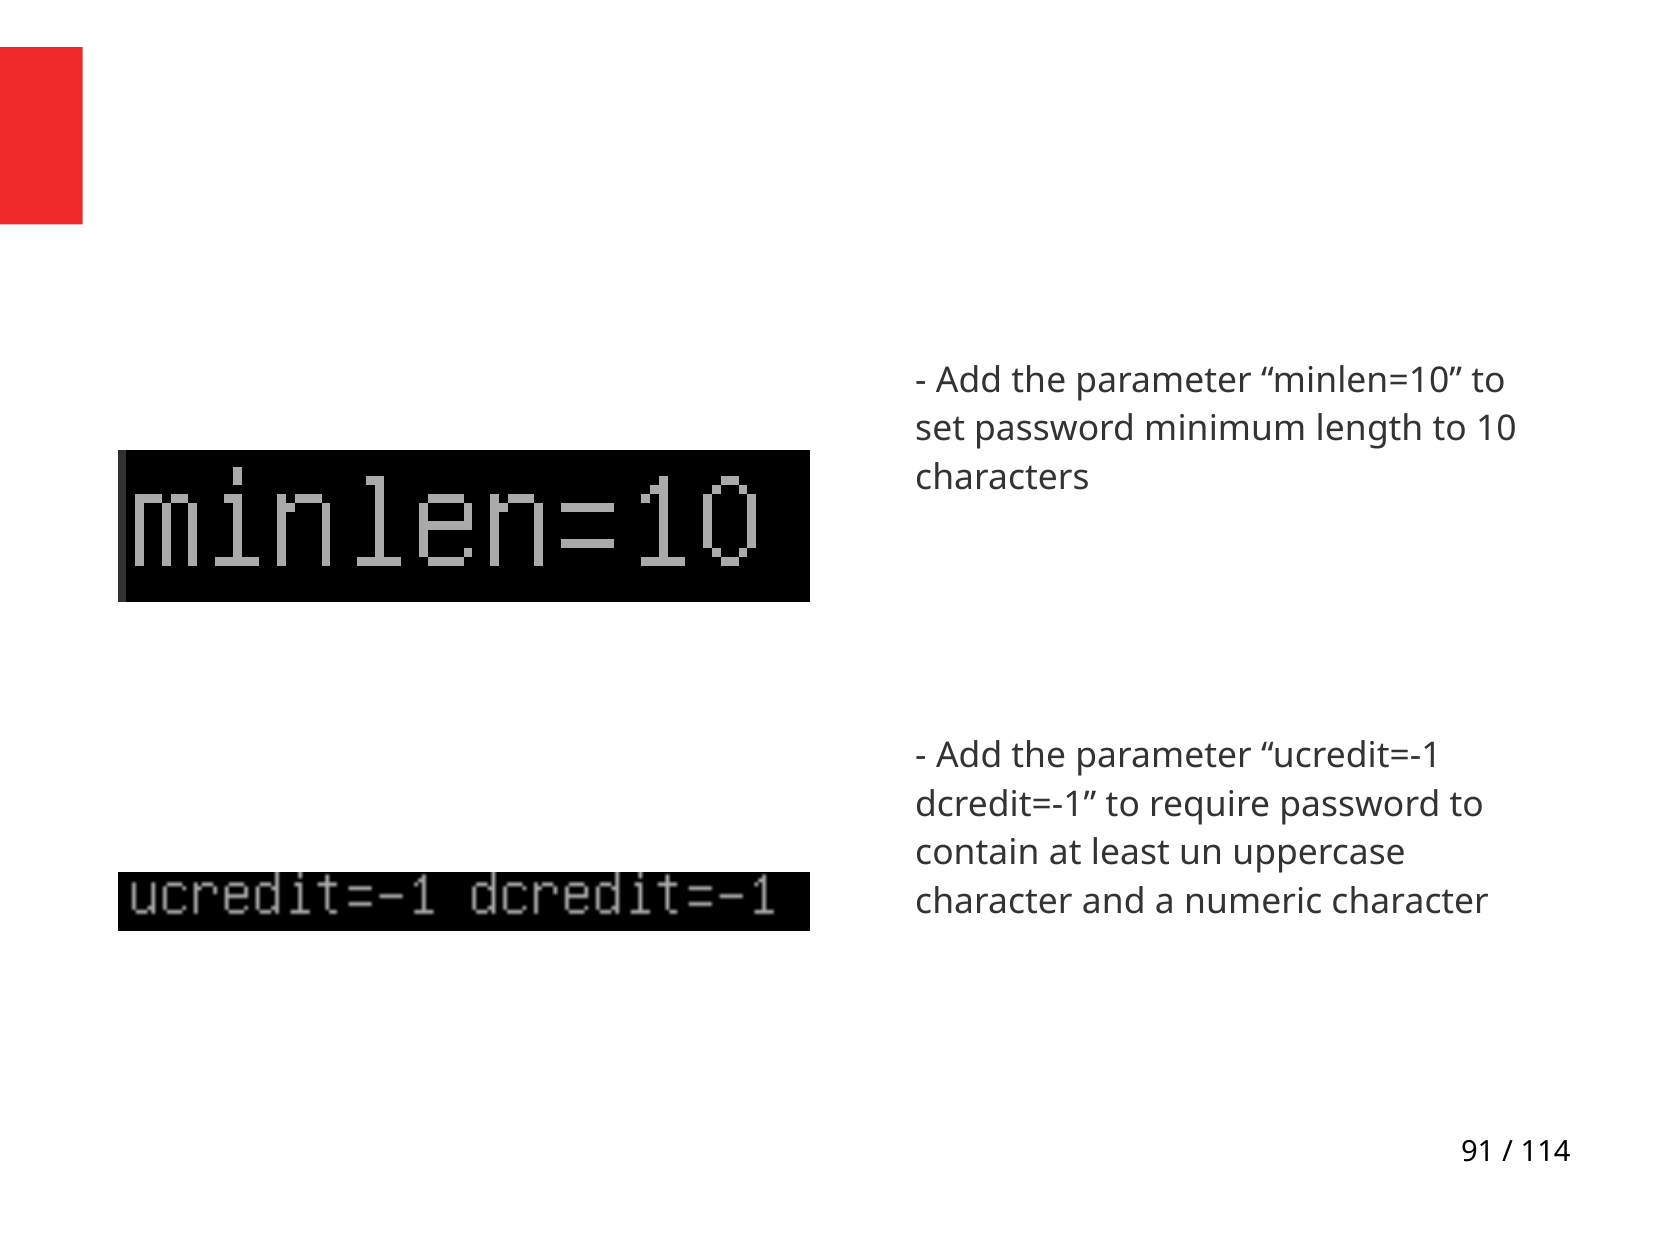

# - Add the parameter “minlen=10” to set password minimum length to 10 characters
- Add the parameter “ucredit=-1 dcredit=-1” to require password to contain at least un uppercase character and a numeric character
91